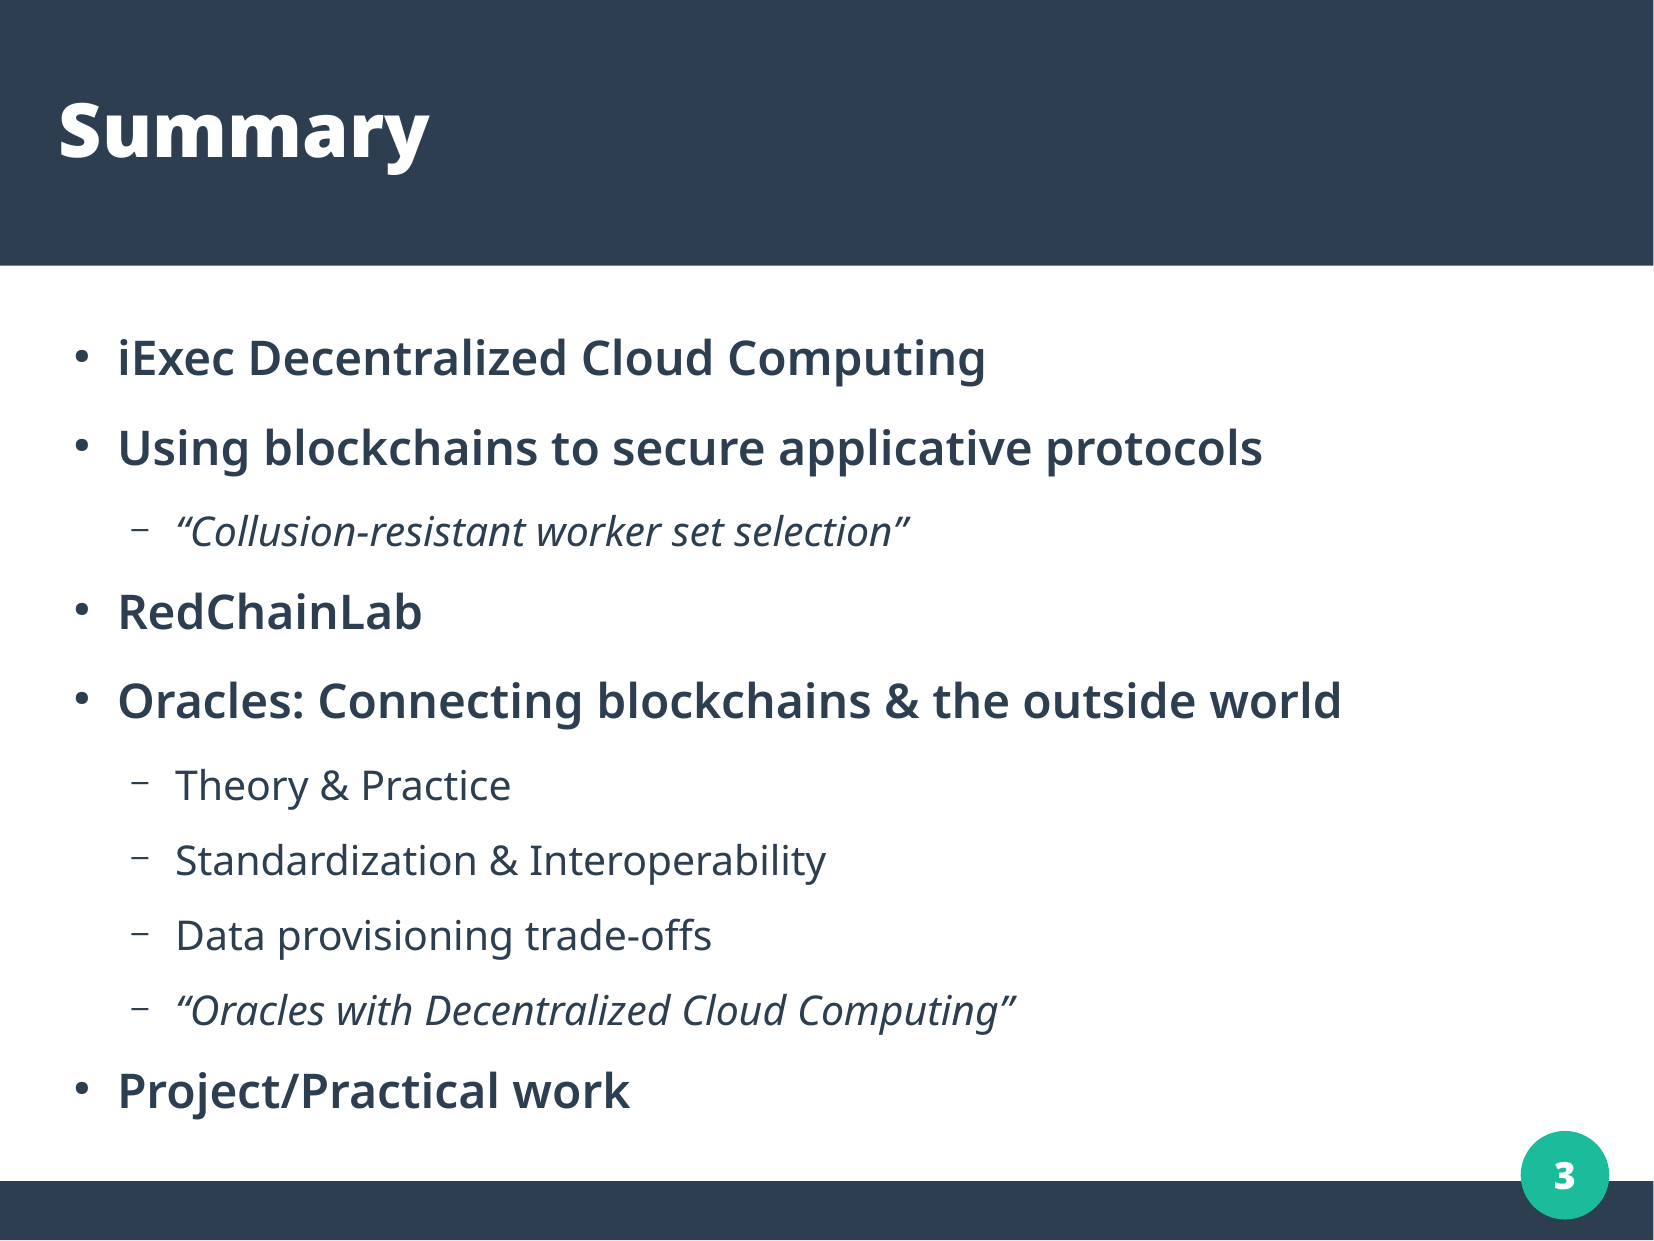

# Summary
iExec Decentralized Cloud Computing
Using blockchains to secure applicative protocols
“Collusion-resistant worker set selection”
RedChainLab
Oracles: Connecting blockchains & the outside world
Theory & Practice
Standardization & Interoperability
Data provisioning trade-offs
“Oracles with Decentralized Cloud Computing”
Project/Practical work
3